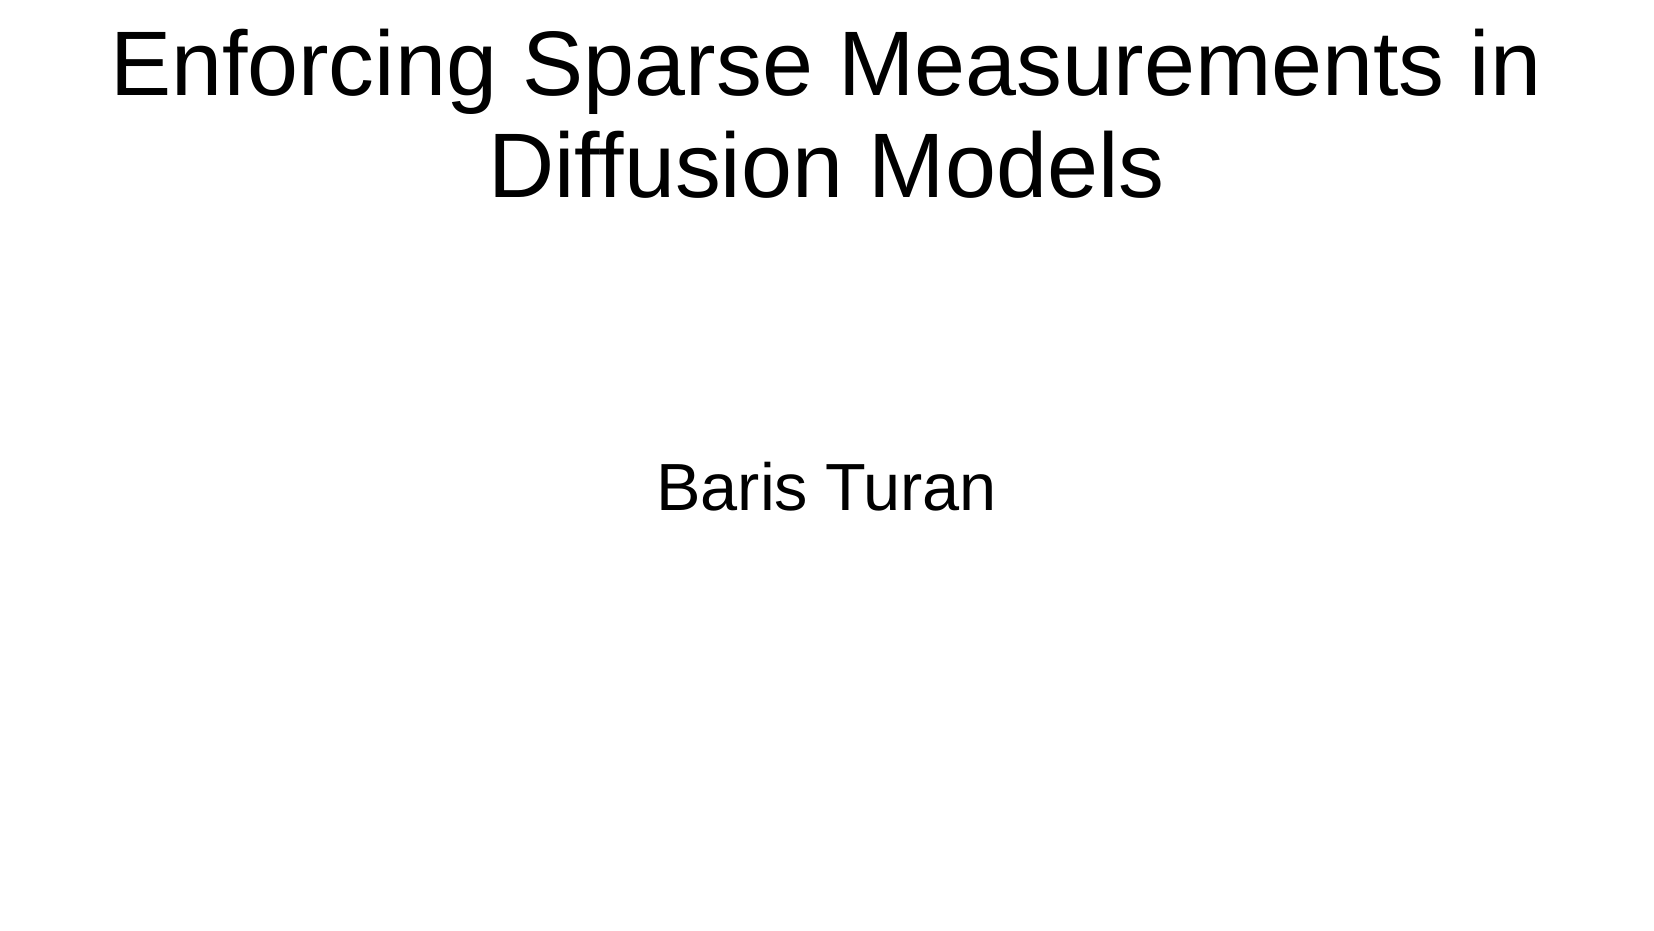

# Enforcing Sparse Measurements in Diffusion Models
Baris Turan